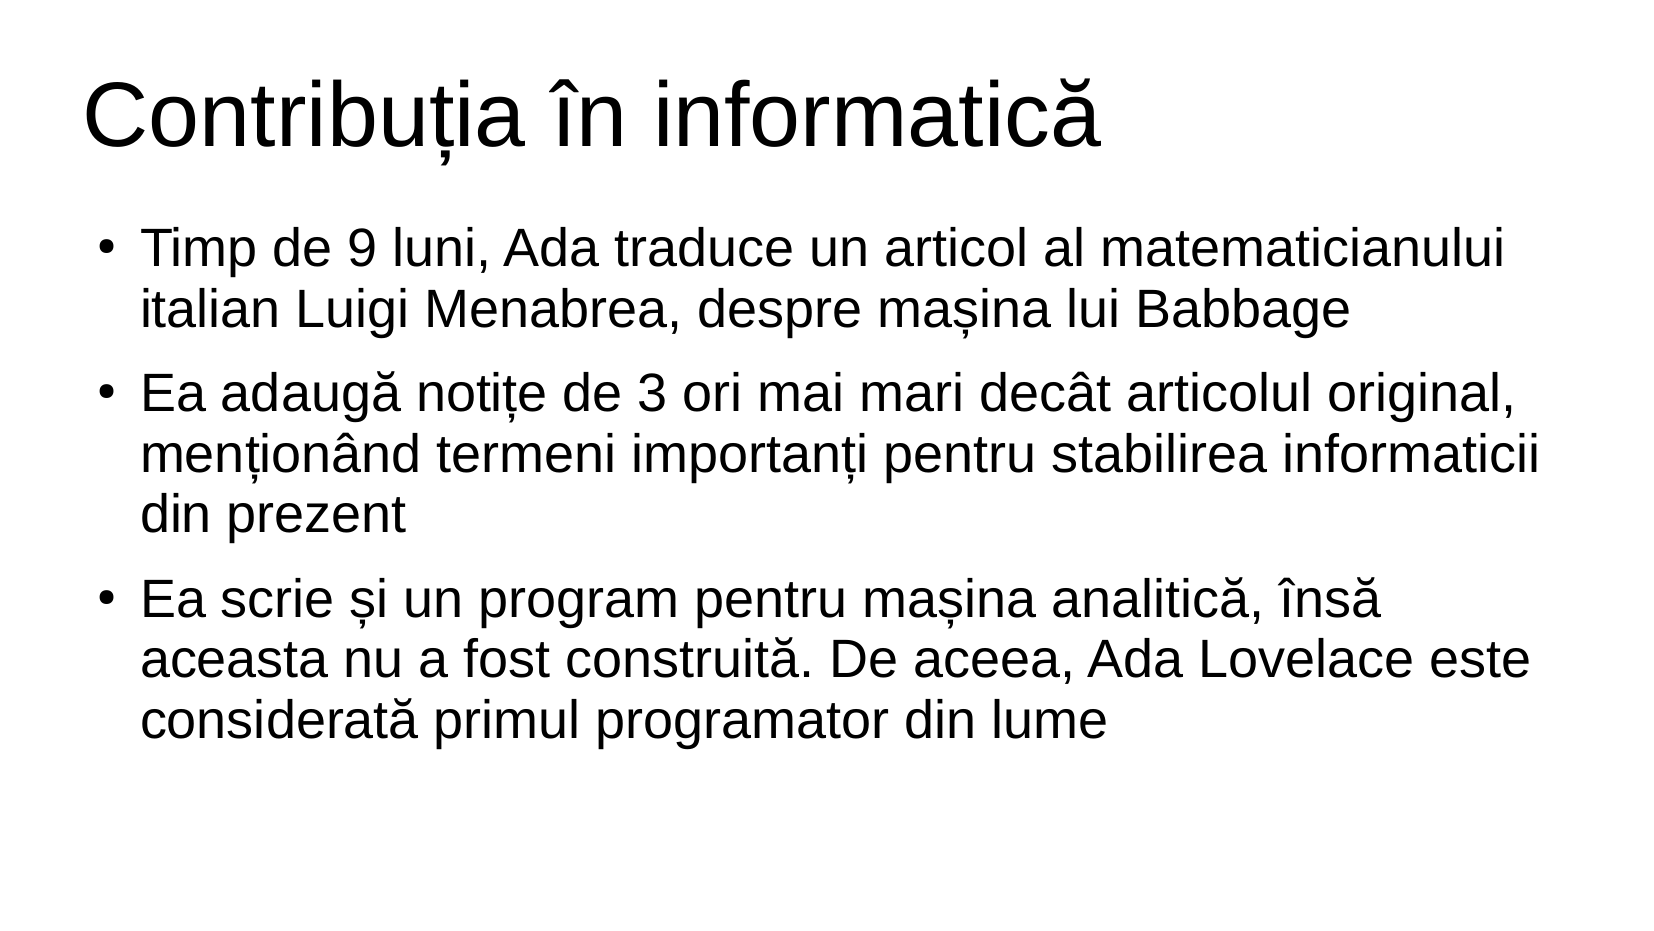

# Contribuția în informatică
Timp de 9 luni, Ada traduce un articol al matematicianului italian Luigi Menabrea, despre mașina lui Babbage
Ea adaugă notițe de 3 ori mai mari decât articolul original, menționând termeni importanți pentru stabilirea informaticii din prezent
Ea scrie și un program pentru mașina analitică, însă aceasta nu a fost construită. De aceea, Ada Lovelace este considerată primul programator din lume